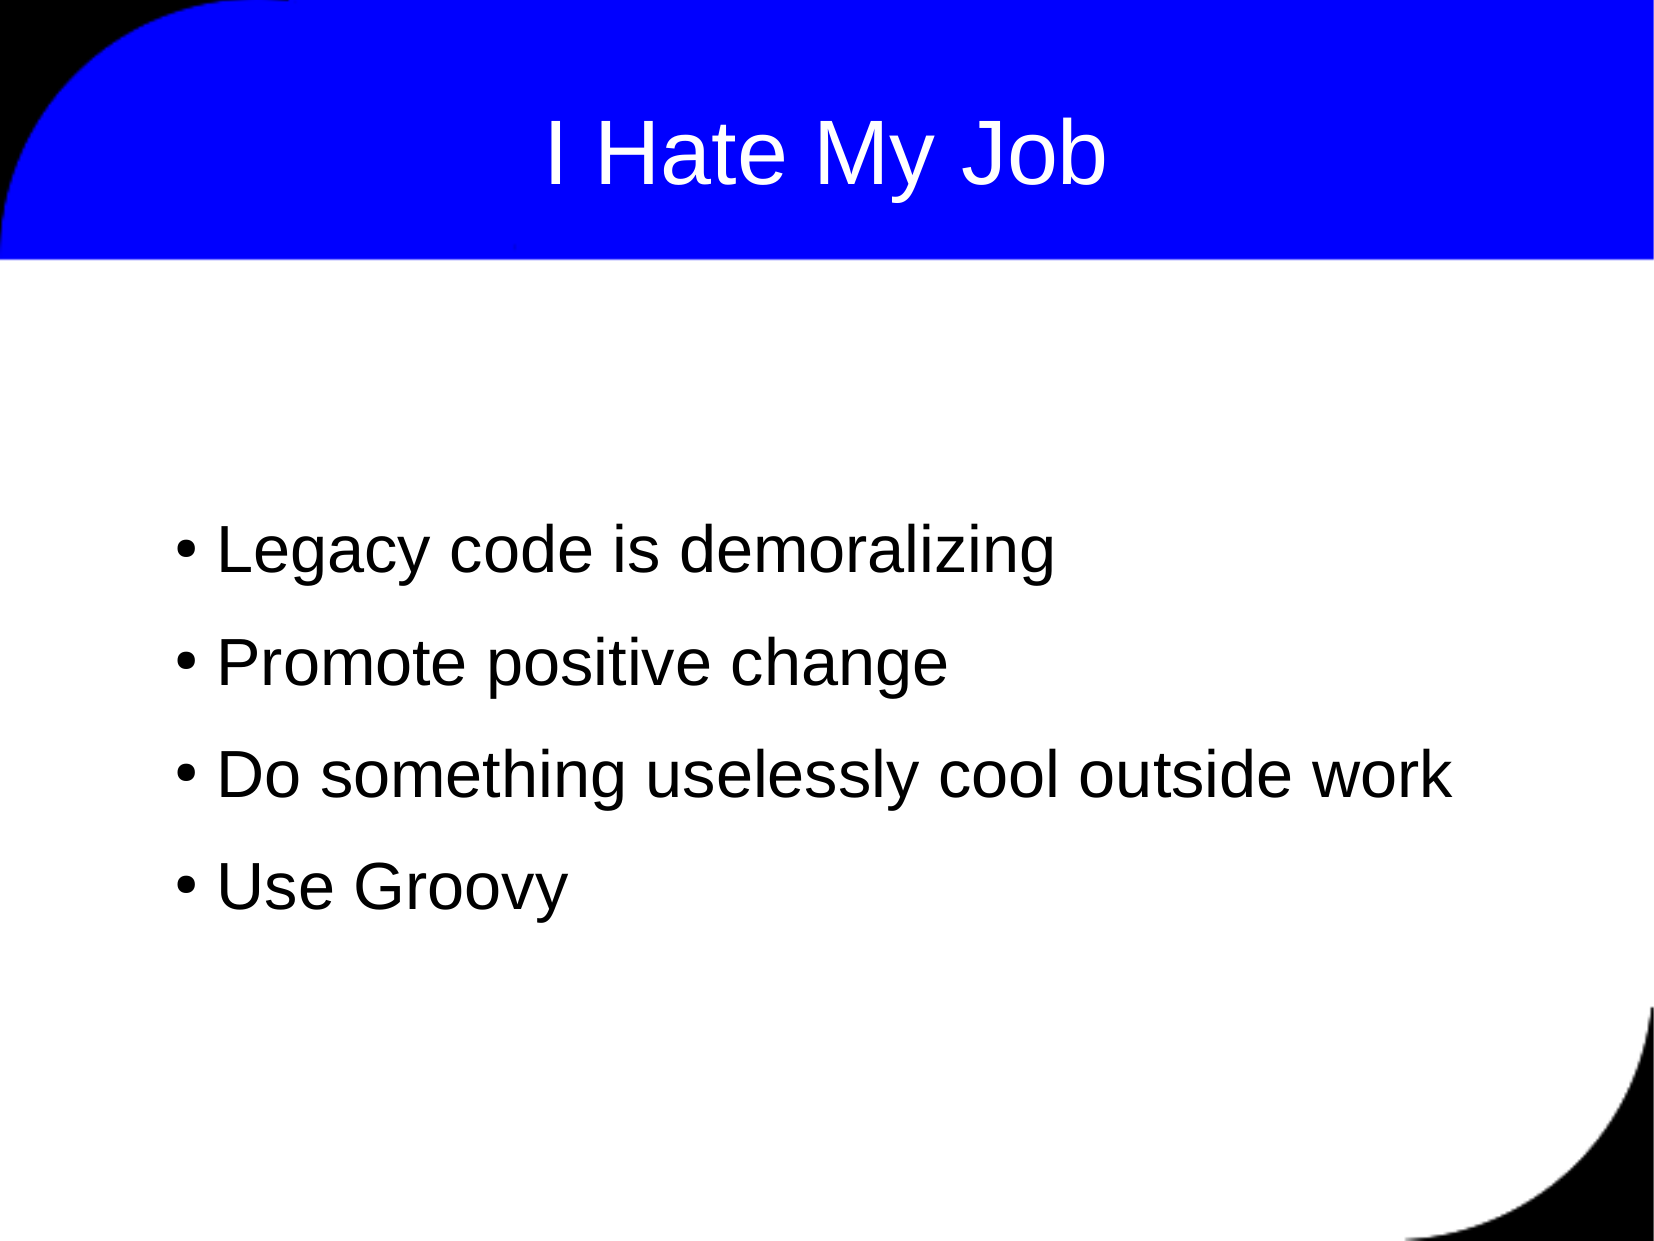

# I Hate My Job
 Legacy code is demoralizing
 Promote positive change
 Do something uselessly cool outside work
 Use Groovy